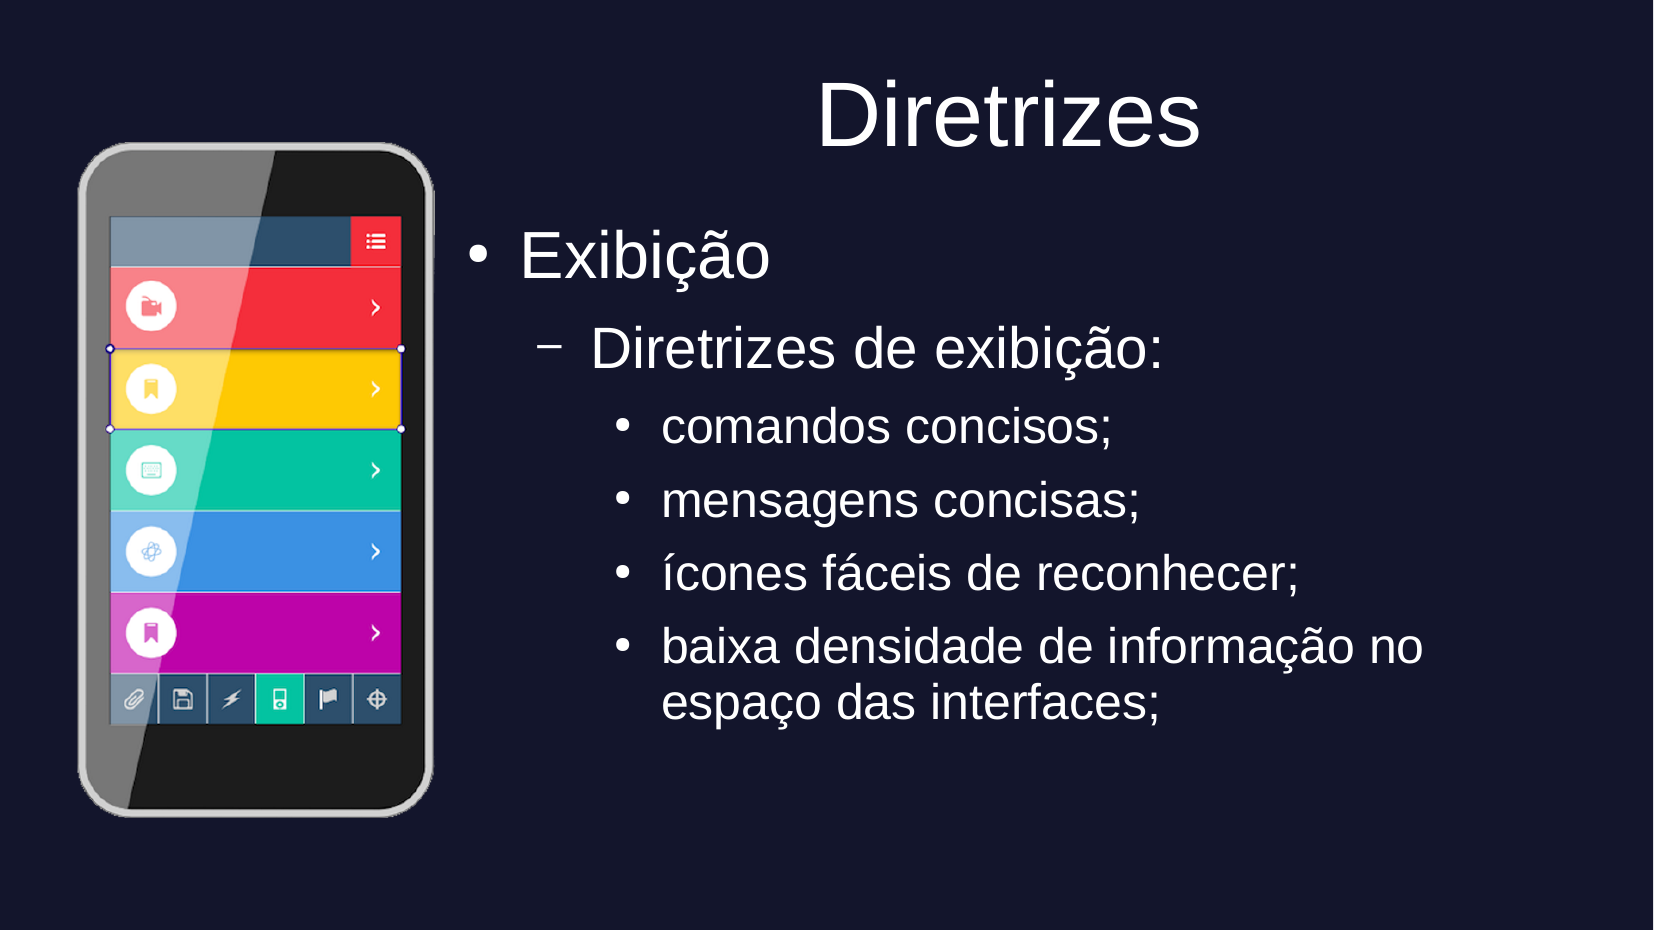

# Diretrizes
Exibição
Diretrizes de exibição:
comandos concisos;
mensagens concisas;
ícones fáceis de reconhecer;
baixa densidade de informação no espaço das interfaces;